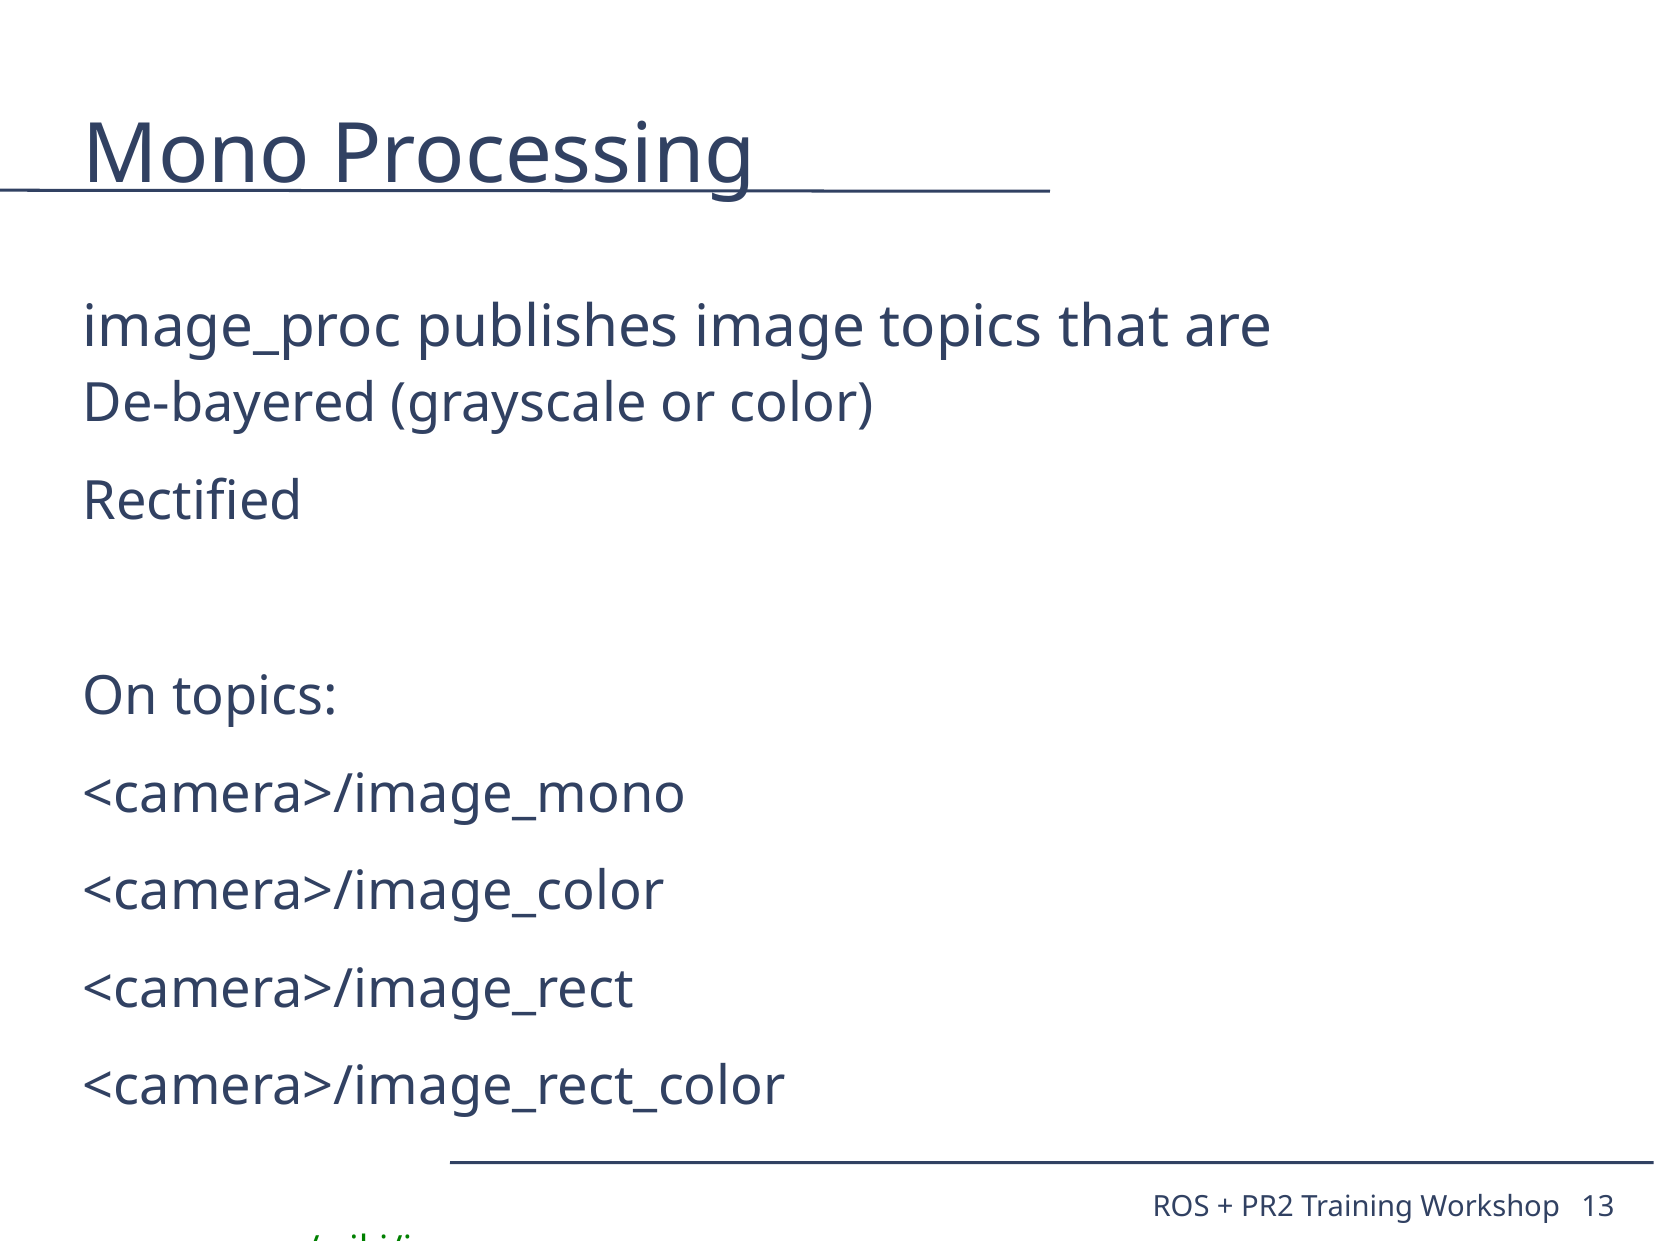

# Mono Processing
image_proc publishes image topics that are
De-bayered (grayscale or color)
Rectified
On topics:
<camera>/image_mono
<camera>/image_color
<camera>/image_rect
<camera>/image_rect_color
www.ros.org/wiki/image_proc